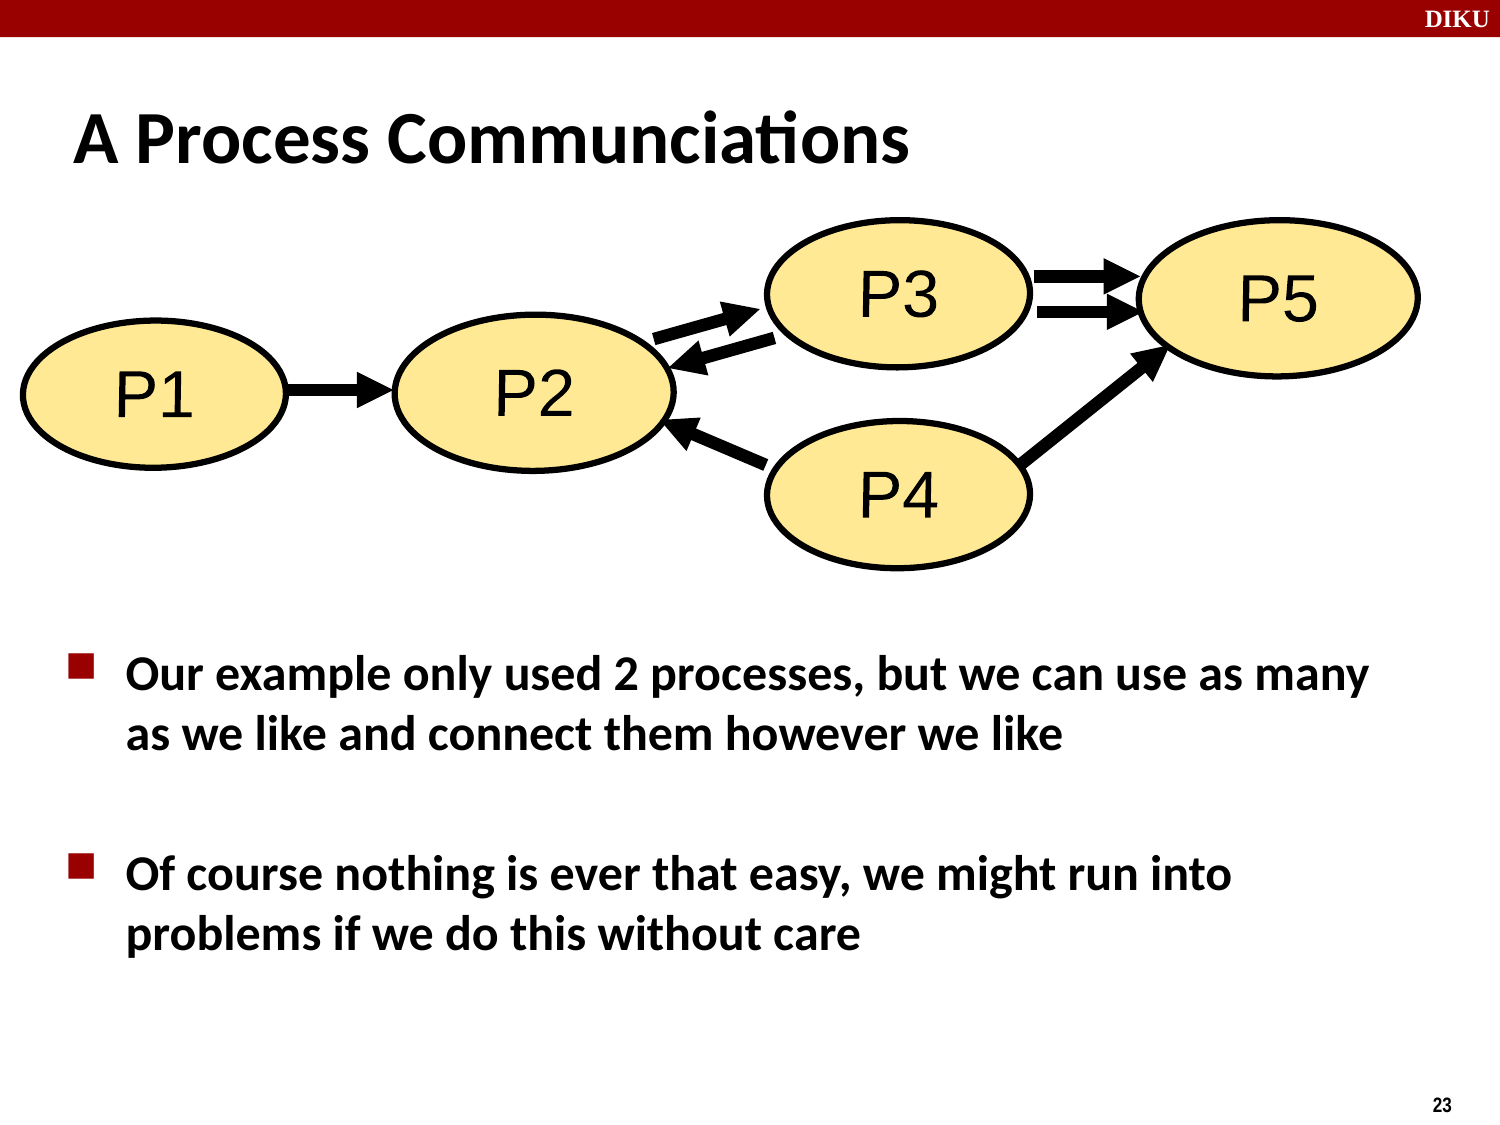

A Process Communciations
P3
P5
P2
P1
P4
Our example only used 2 processes, but we can use as many as we like and connect them however we like
Of course nothing is ever that easy, we might run into problems if we do this without care